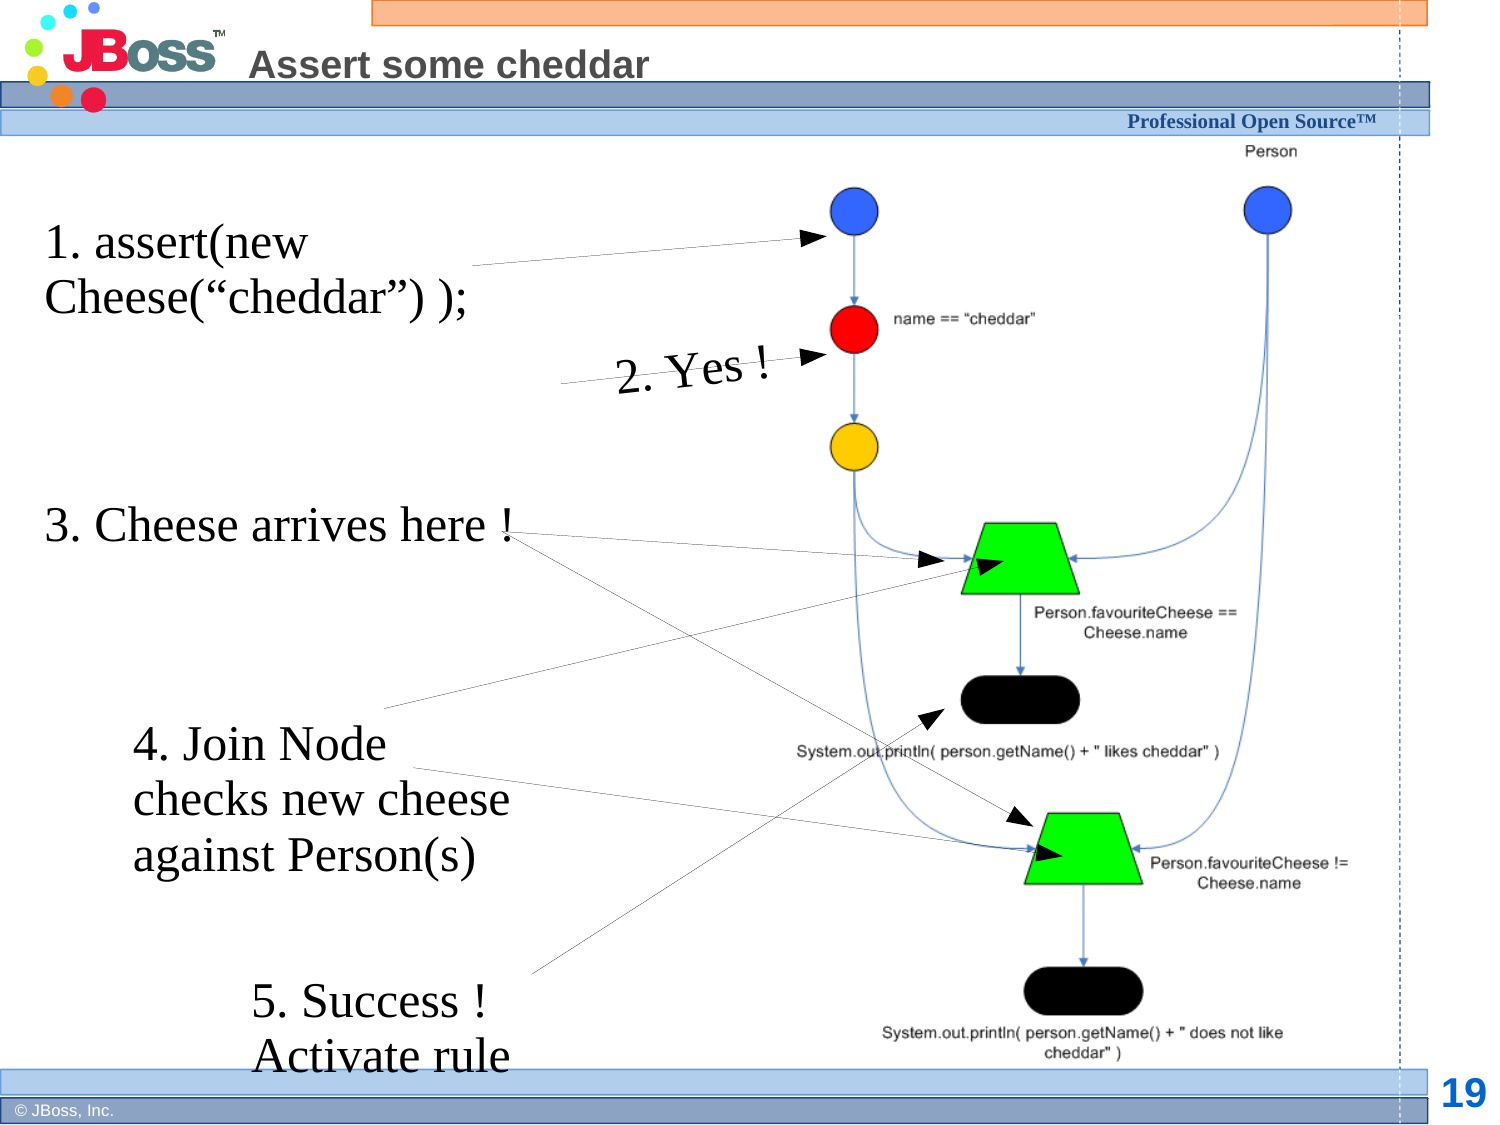

# Assert some cheddar
1. assert(new Cheese(“cheddar”) );
2. Yes !
3. Cheese arrives here !
4. Join Node checks new cheese against Person(s)
5. Success ! Activate rule